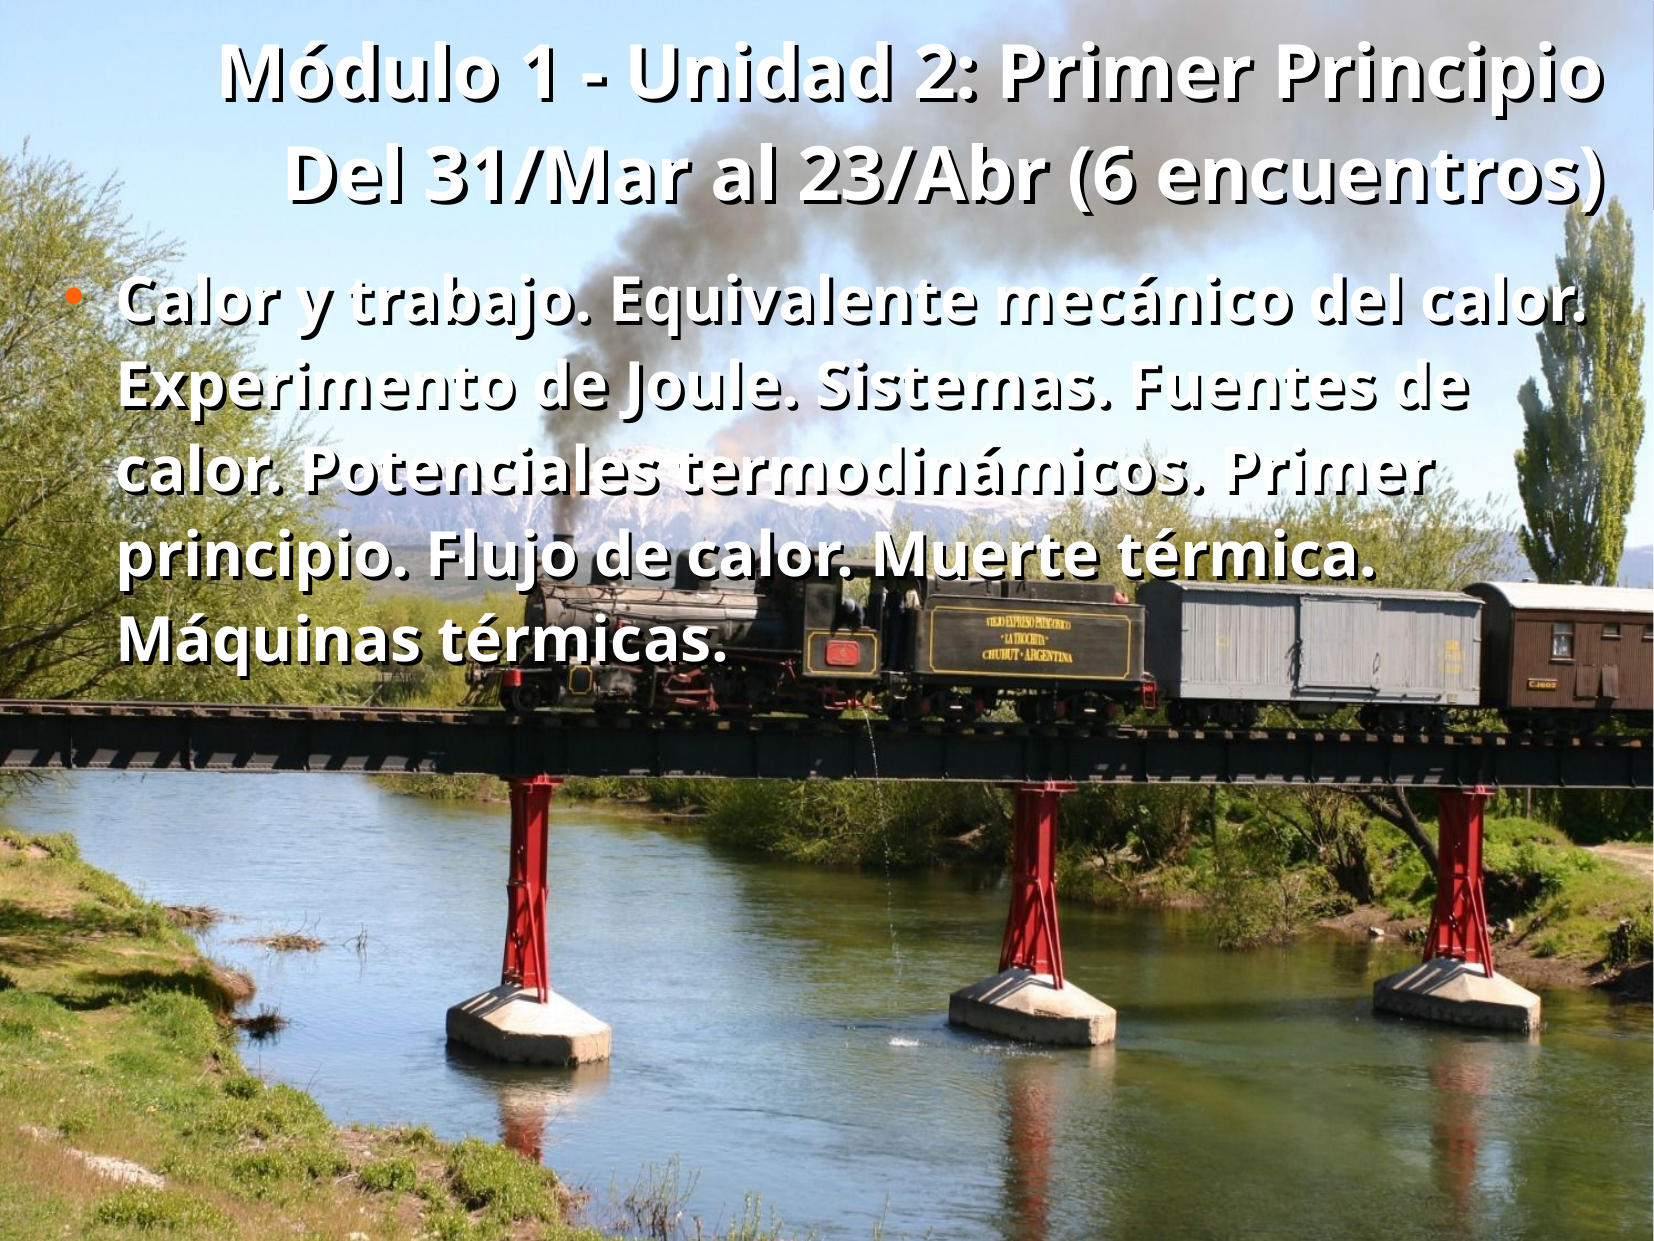

# Módulo 1 - Unidad 2: Primer Principio Del 31/Mar al 23/Abr (6 encuentros)
Calor y trabajo. Equivalente mecánico del calor. Experimento de Joule. Sistemas. Fuentes de calor. Potenciales termodinámicos. Primer principio. Flujo de calor. Muerte térmica. Máquinas térmicas.
Mar 10, 2020
H. Asorey - F3B 2020
14